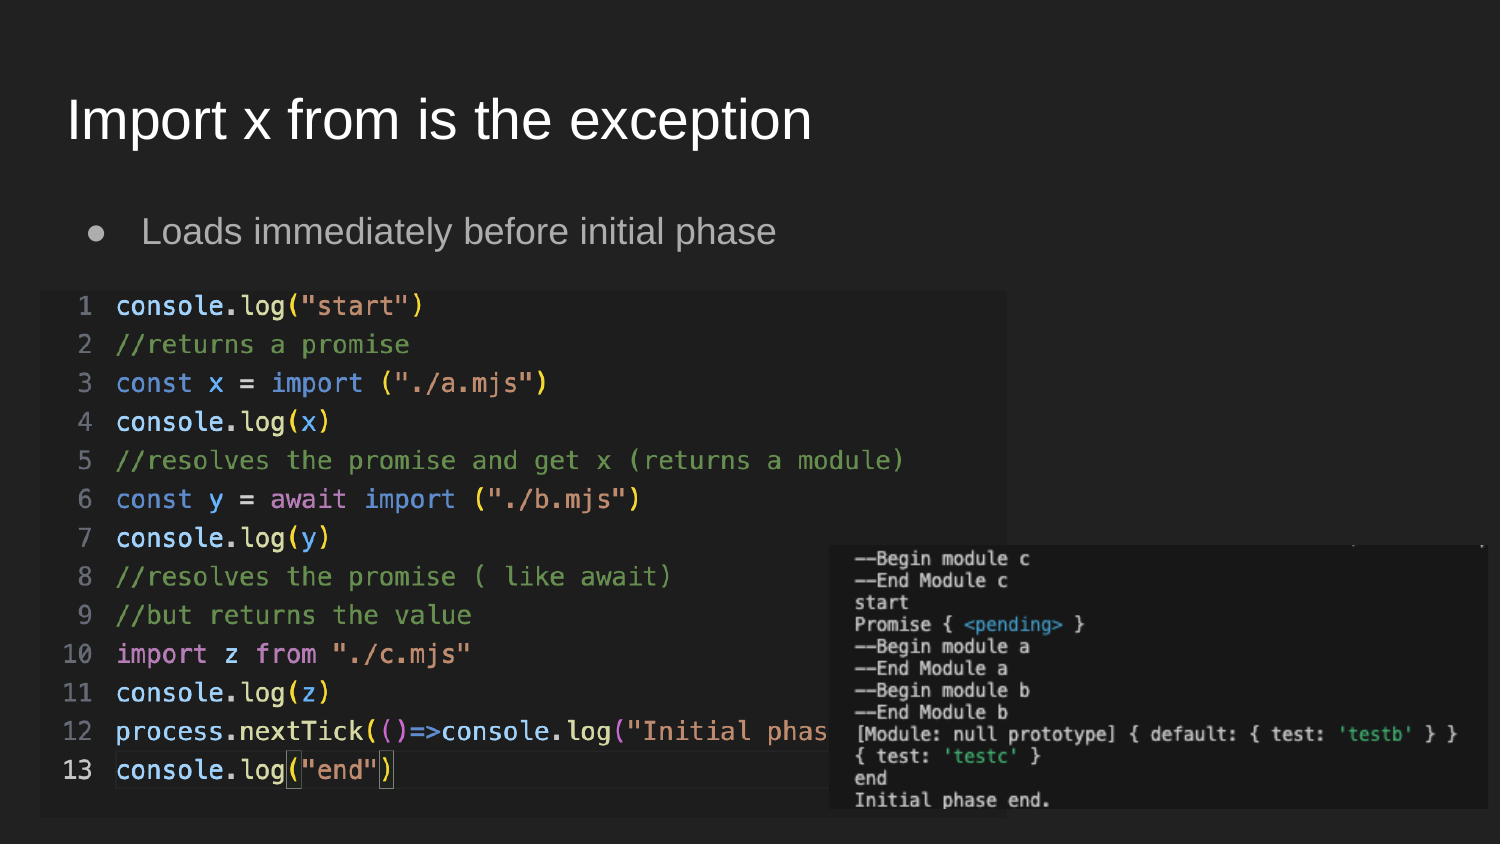

# Import x from is the exception
Loads immediately before initial phase